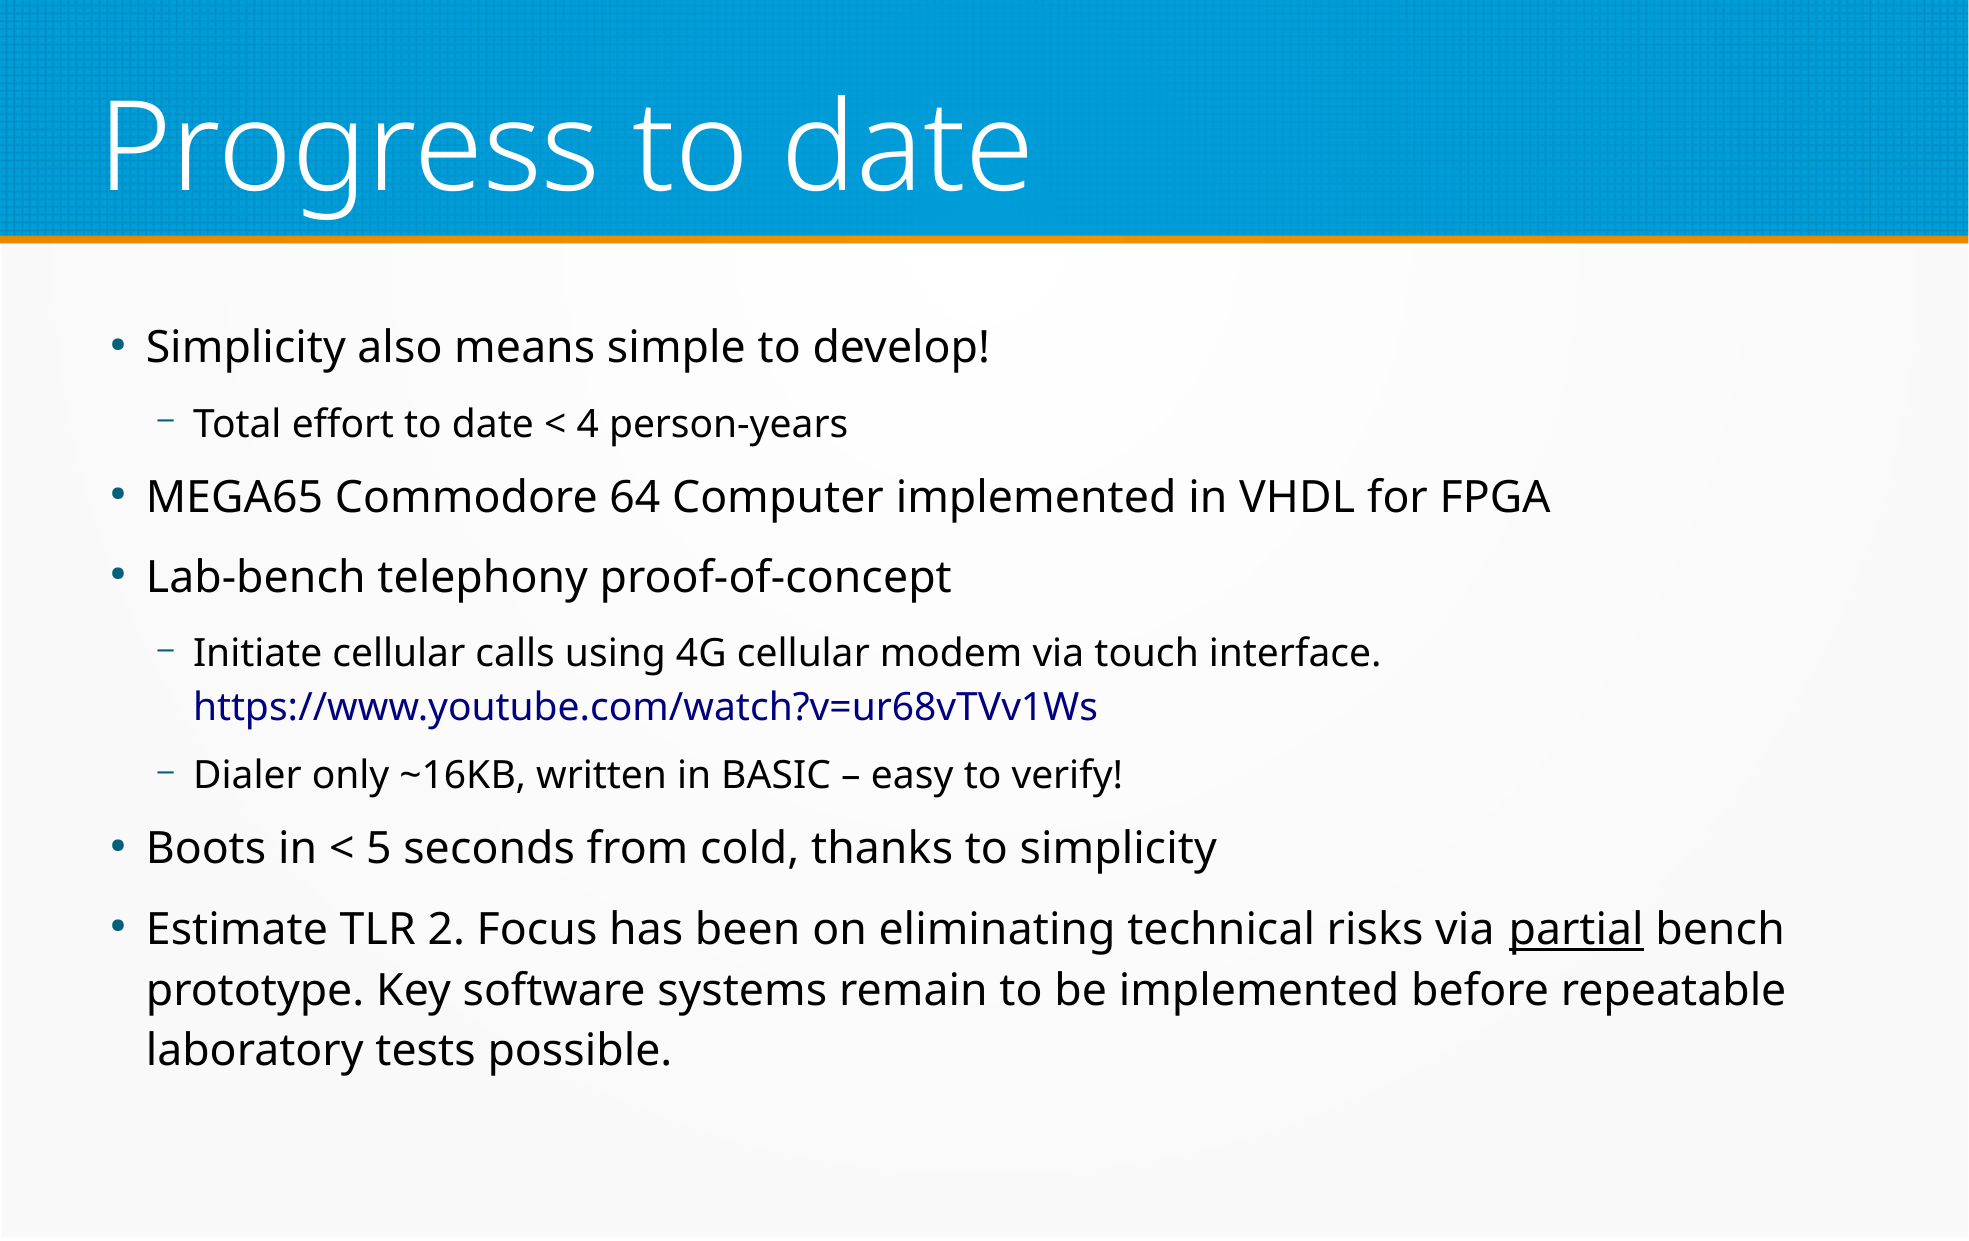

# Progress to date
Simplicity also means simple to develop!
Total effort to date < 4 person-years
MEGA65 Commodore 64 Computer implemented in VHDL for FPGA
Lab-bench telephony proof-of-concept
Initiate cellular calls using 4G cellular modem via touch interface. https://www.youtube.com/watch?v=ur68vTVv1Ws
Dialer only ~16KB, written in BASIC – easy to verify!
Boots in < 5 seconds from cold, thanks to simplicity
Estimate TLR 2. Focus has been on eliminating technical risks via partial bench prototype. Key software systems remain to be implemented before repeatable laboratory tests possible.